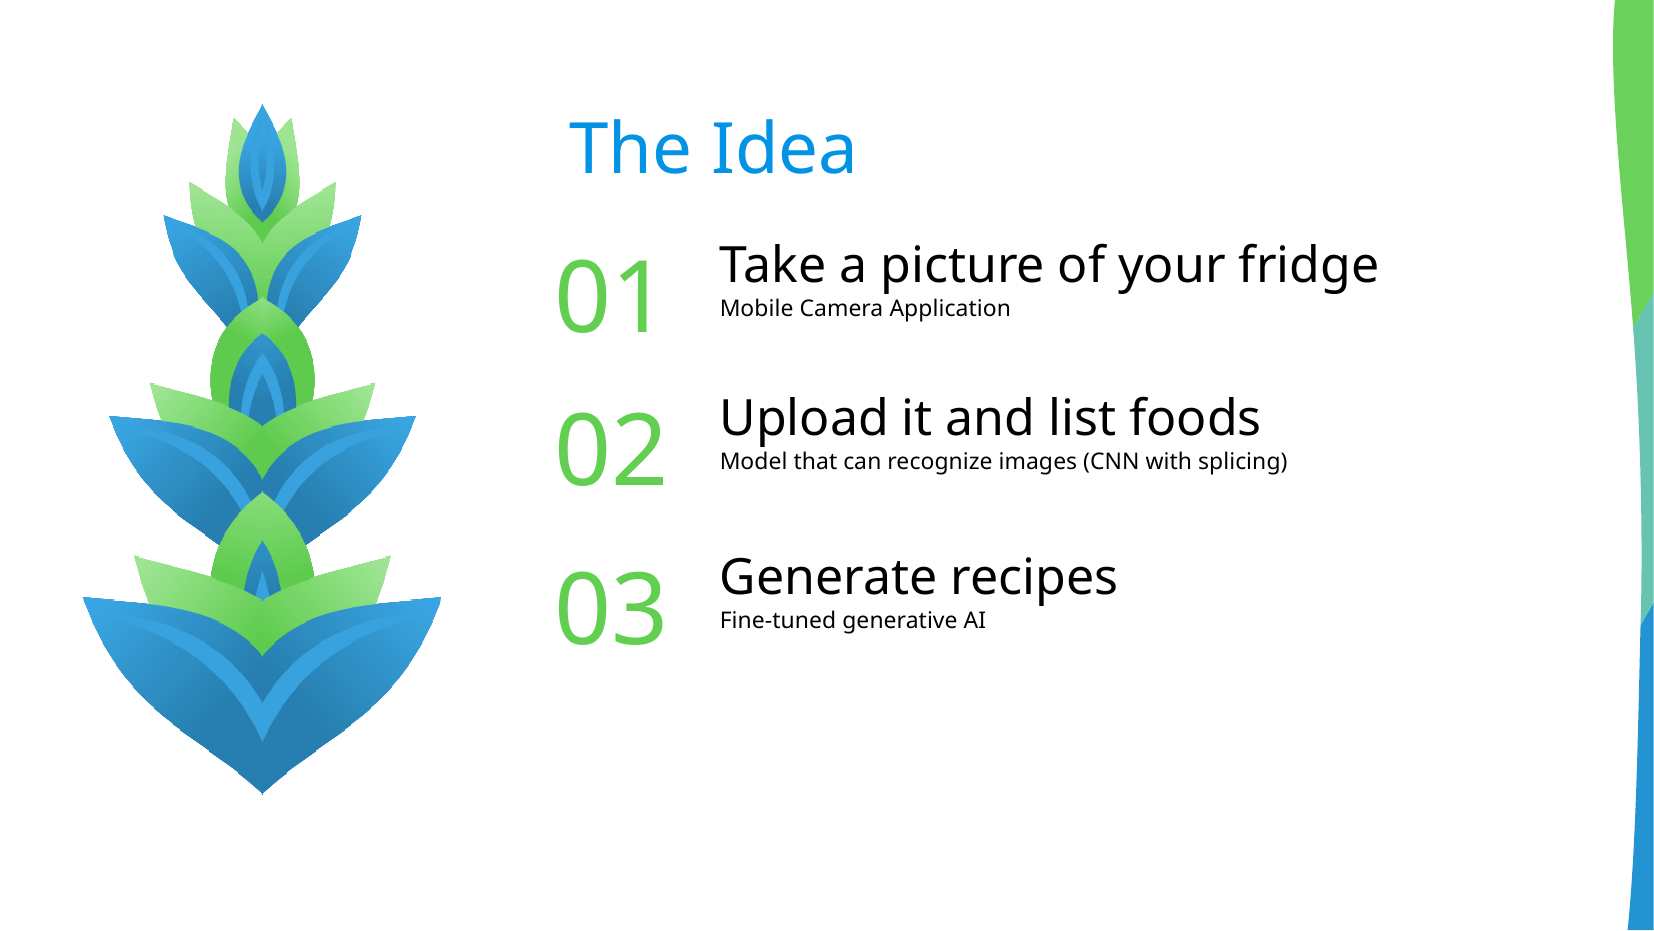

The Idea
01
Take a picture of your fridge
Mobile Camera Application
02
Upload it and list foods
Model that can recognize images (CNN with splicing)
03
Generate recipes
Fine-tuned generative AI